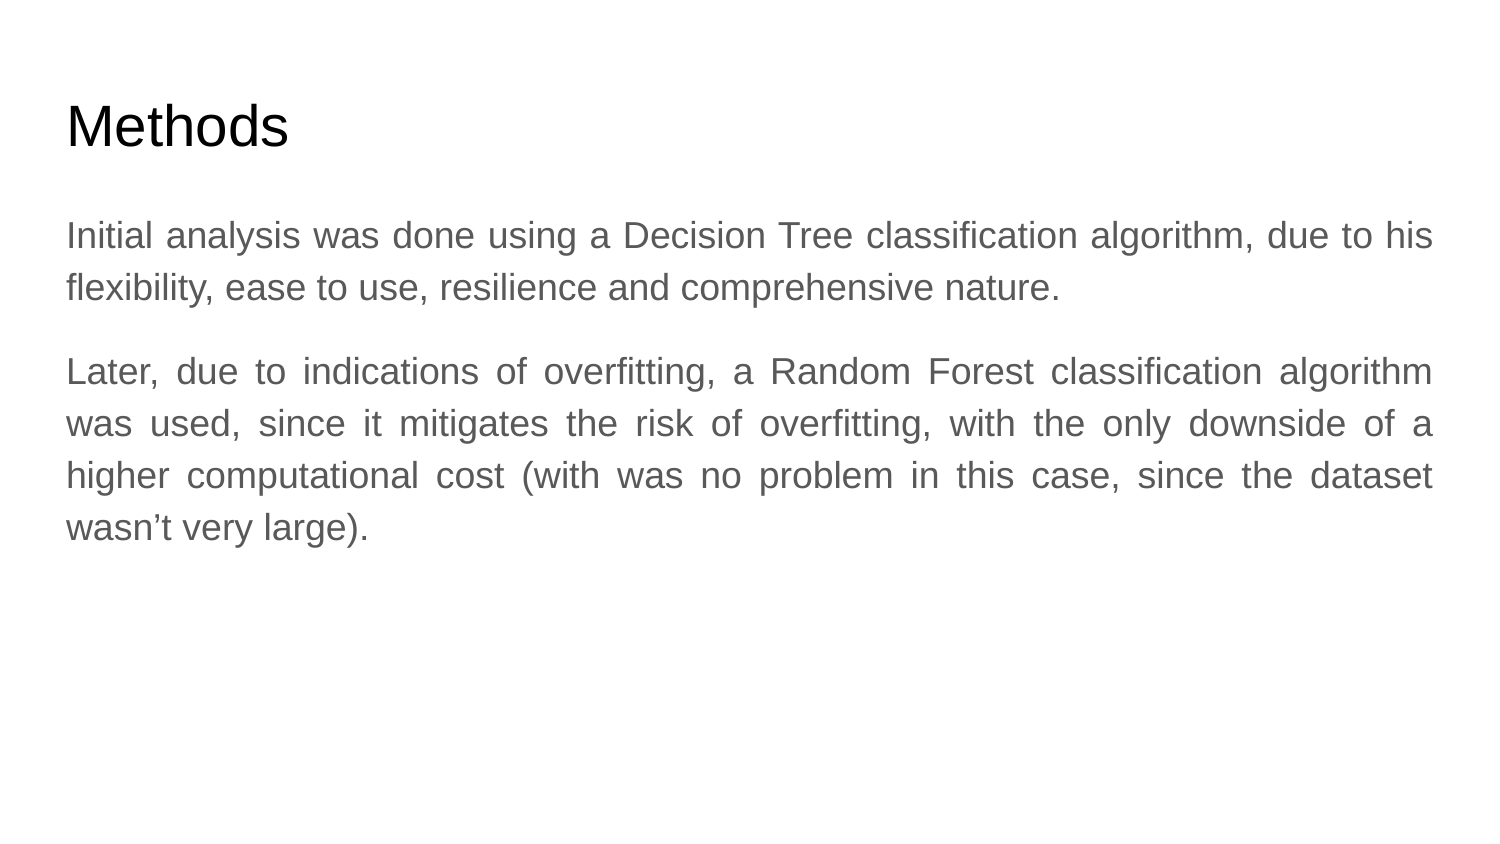

# Methods
Initial analysis was done using a Decision Tree classification algorithm, due to his flexibility, ease to use, resilience and comprehensive nature.
Later, due to indications of overfitting, a Random Forest classification algorithm was used, since it mitigates the risk of overfitting, with the only downside of a higher computational cost (with was no problem in this case, since the dataset wasn’t very large).